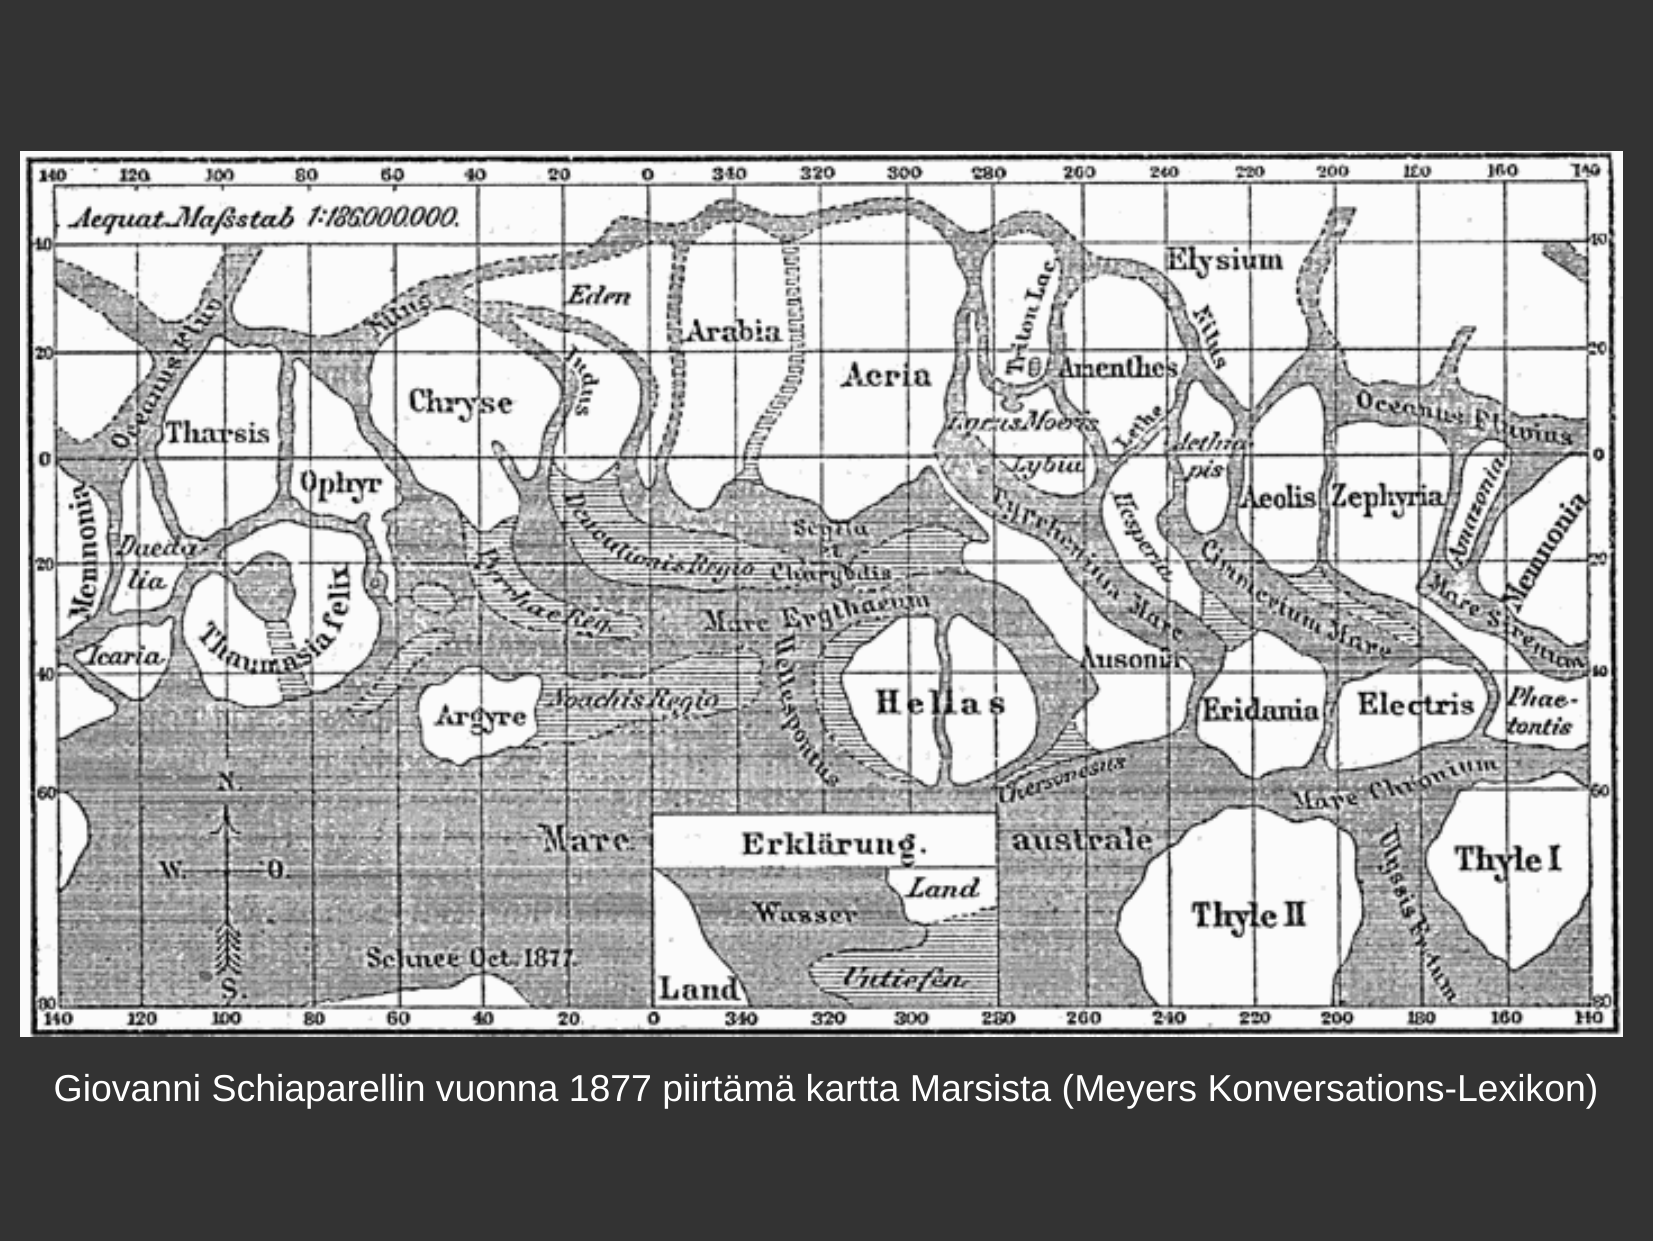

#
Giovanni Schiaparellin vuonna 1877 piirtämä kartta Marsista (Meyers Konversations-Lexikon)